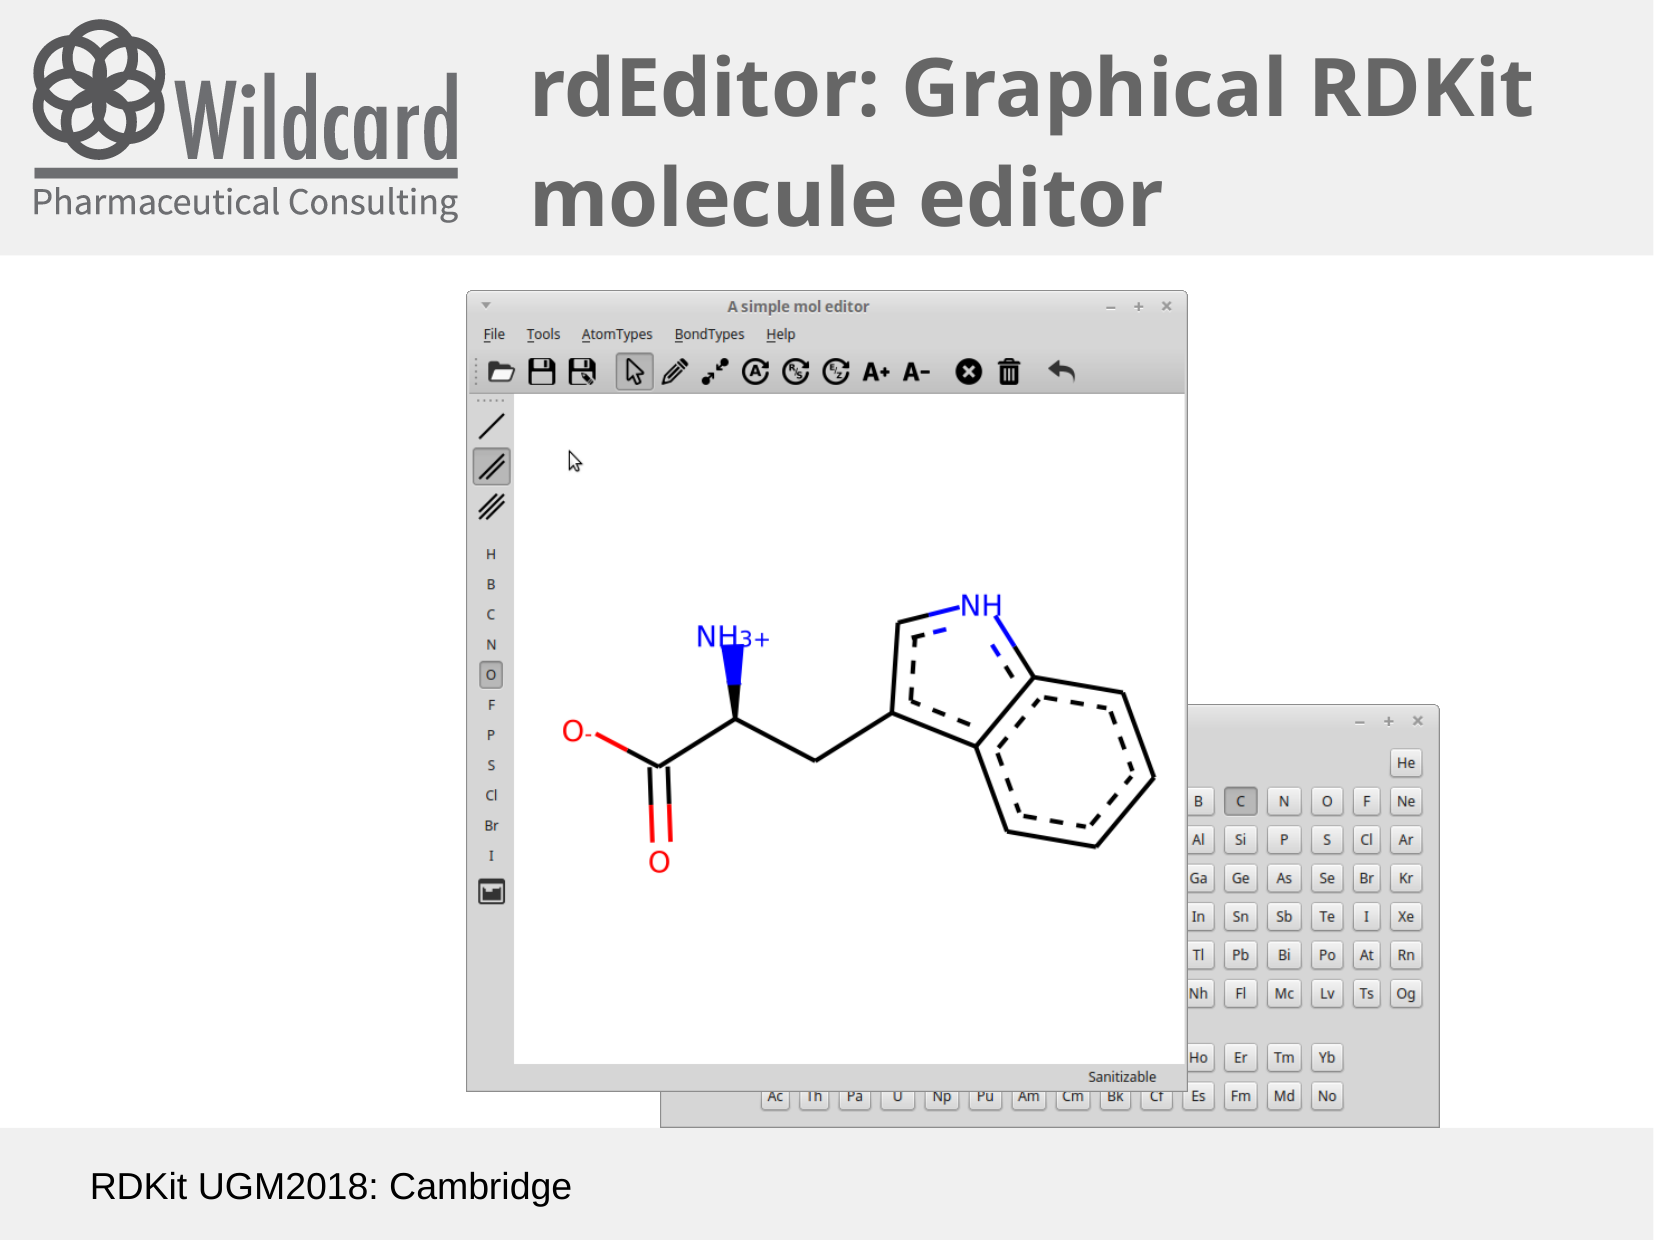

# rdEditor: Graphical RDKit molecule editor
RDKit UGM2018: Cambridge